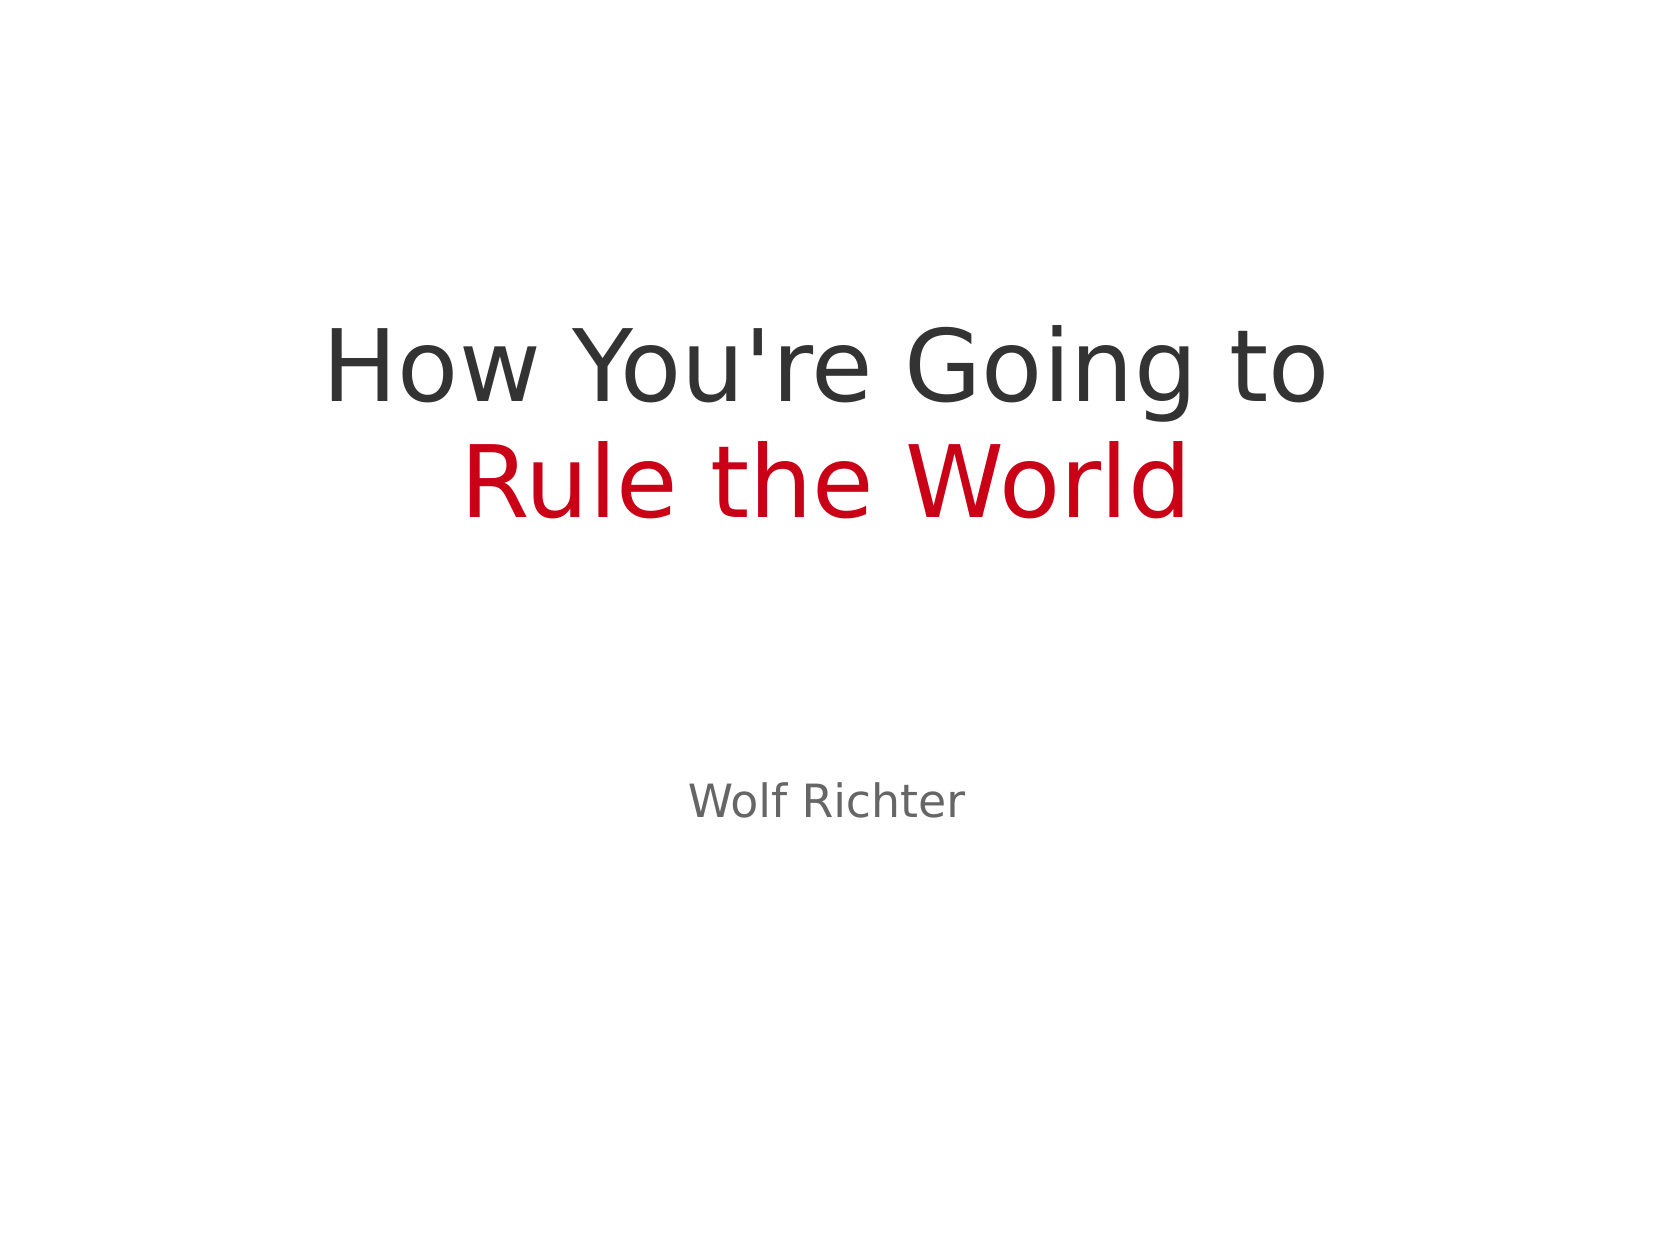

# How You're Going to
Rule the World
Wolf Richter